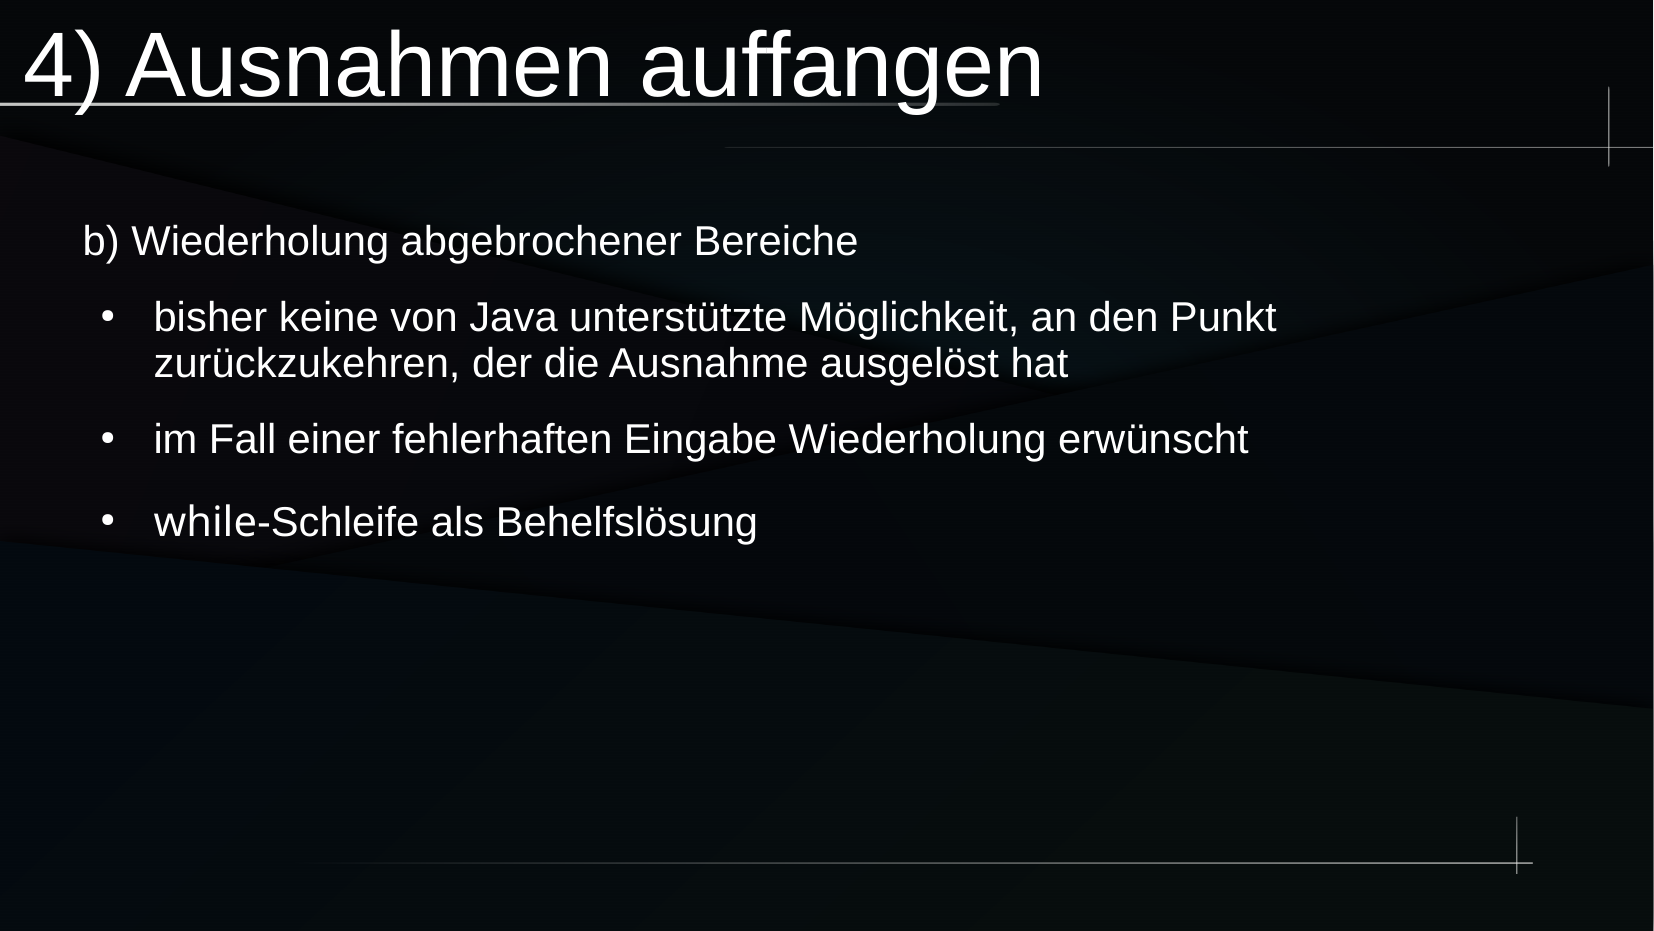

4) Ausnahmen auffangen
# b) Wiederholung abgebrochener Bereiche
bisher keine von Java unterstützte Möglichkeit, an den Punkt zurückzukehren, der die Ausnahme ausgelöst hat
im Fall einer fehlerhaften Eingabe Wiederholung erwünscht
while-Schleife als Behelfslösung